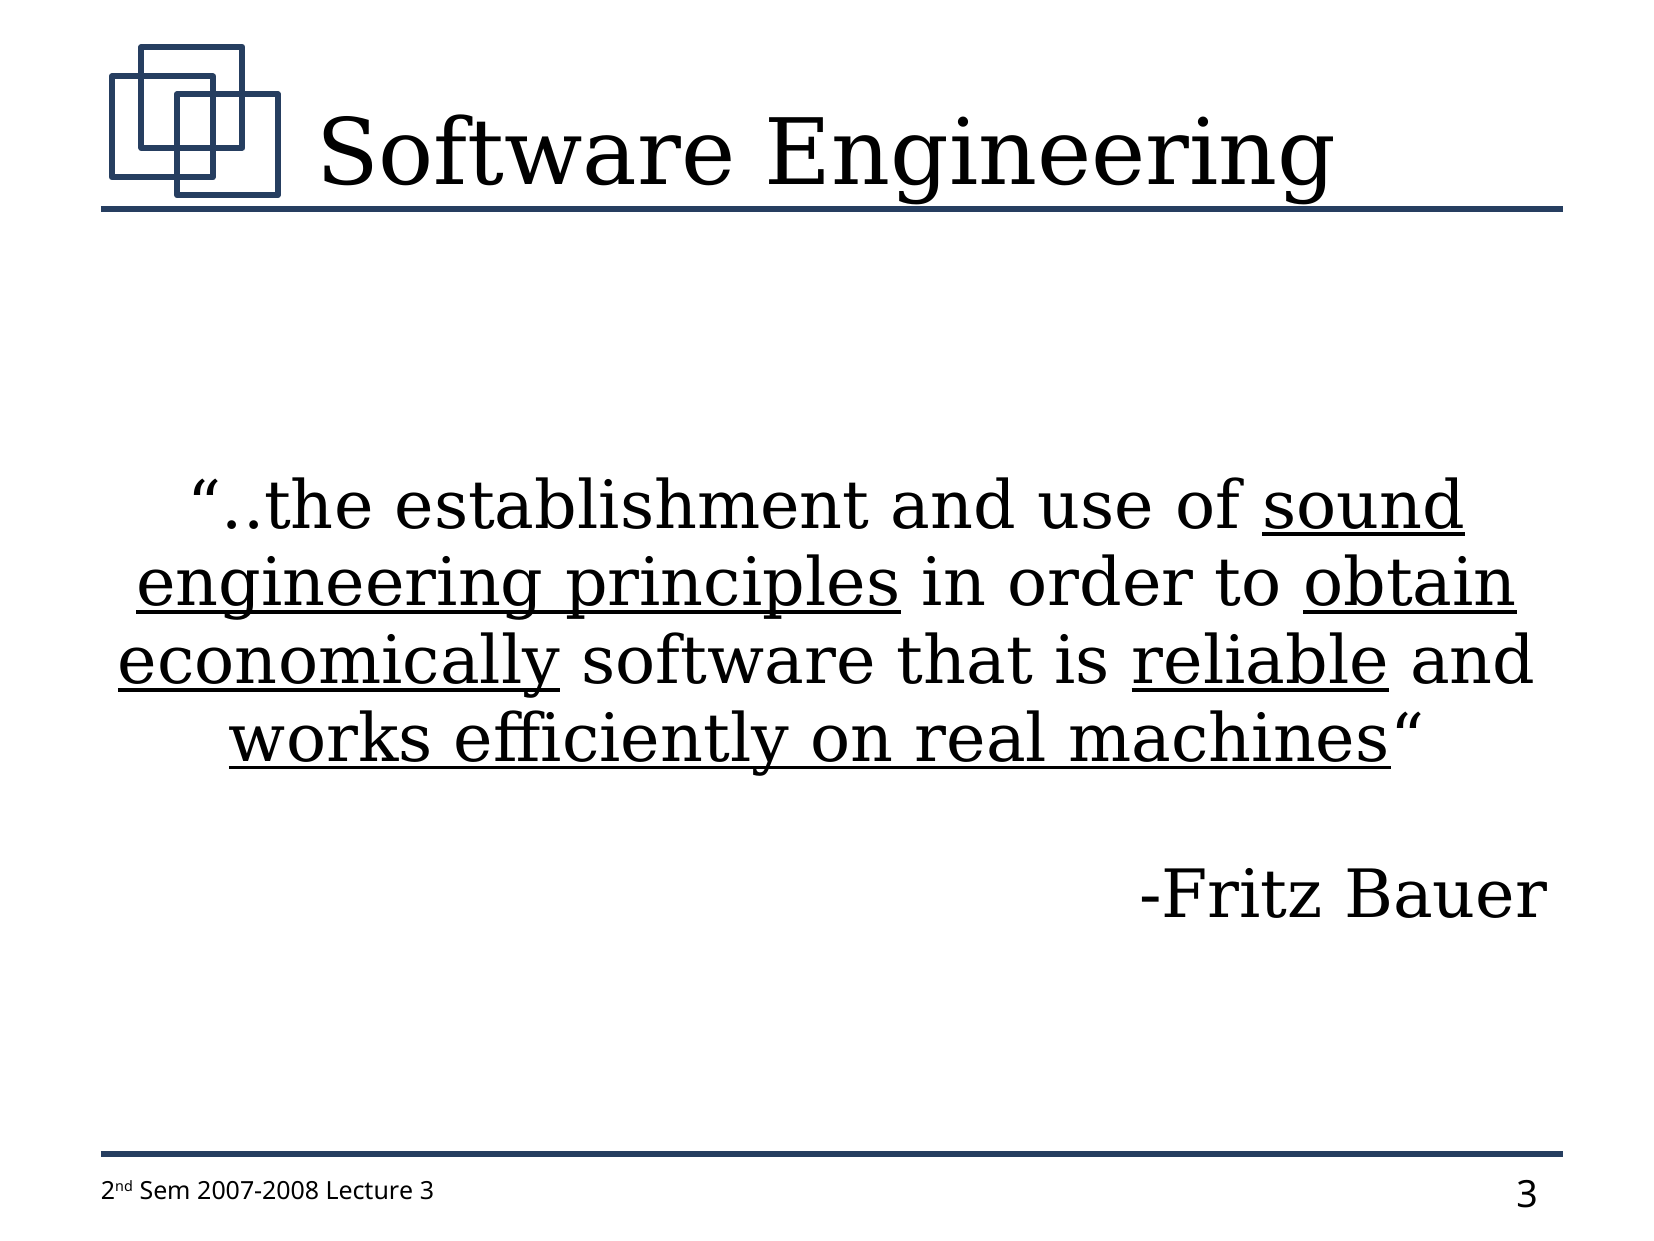

# Software Engineering
“..the establishment and use of sound engineering principles in order to obtain economically software that is reliable and works efficiently on real machines“
														-Fritz Bauer